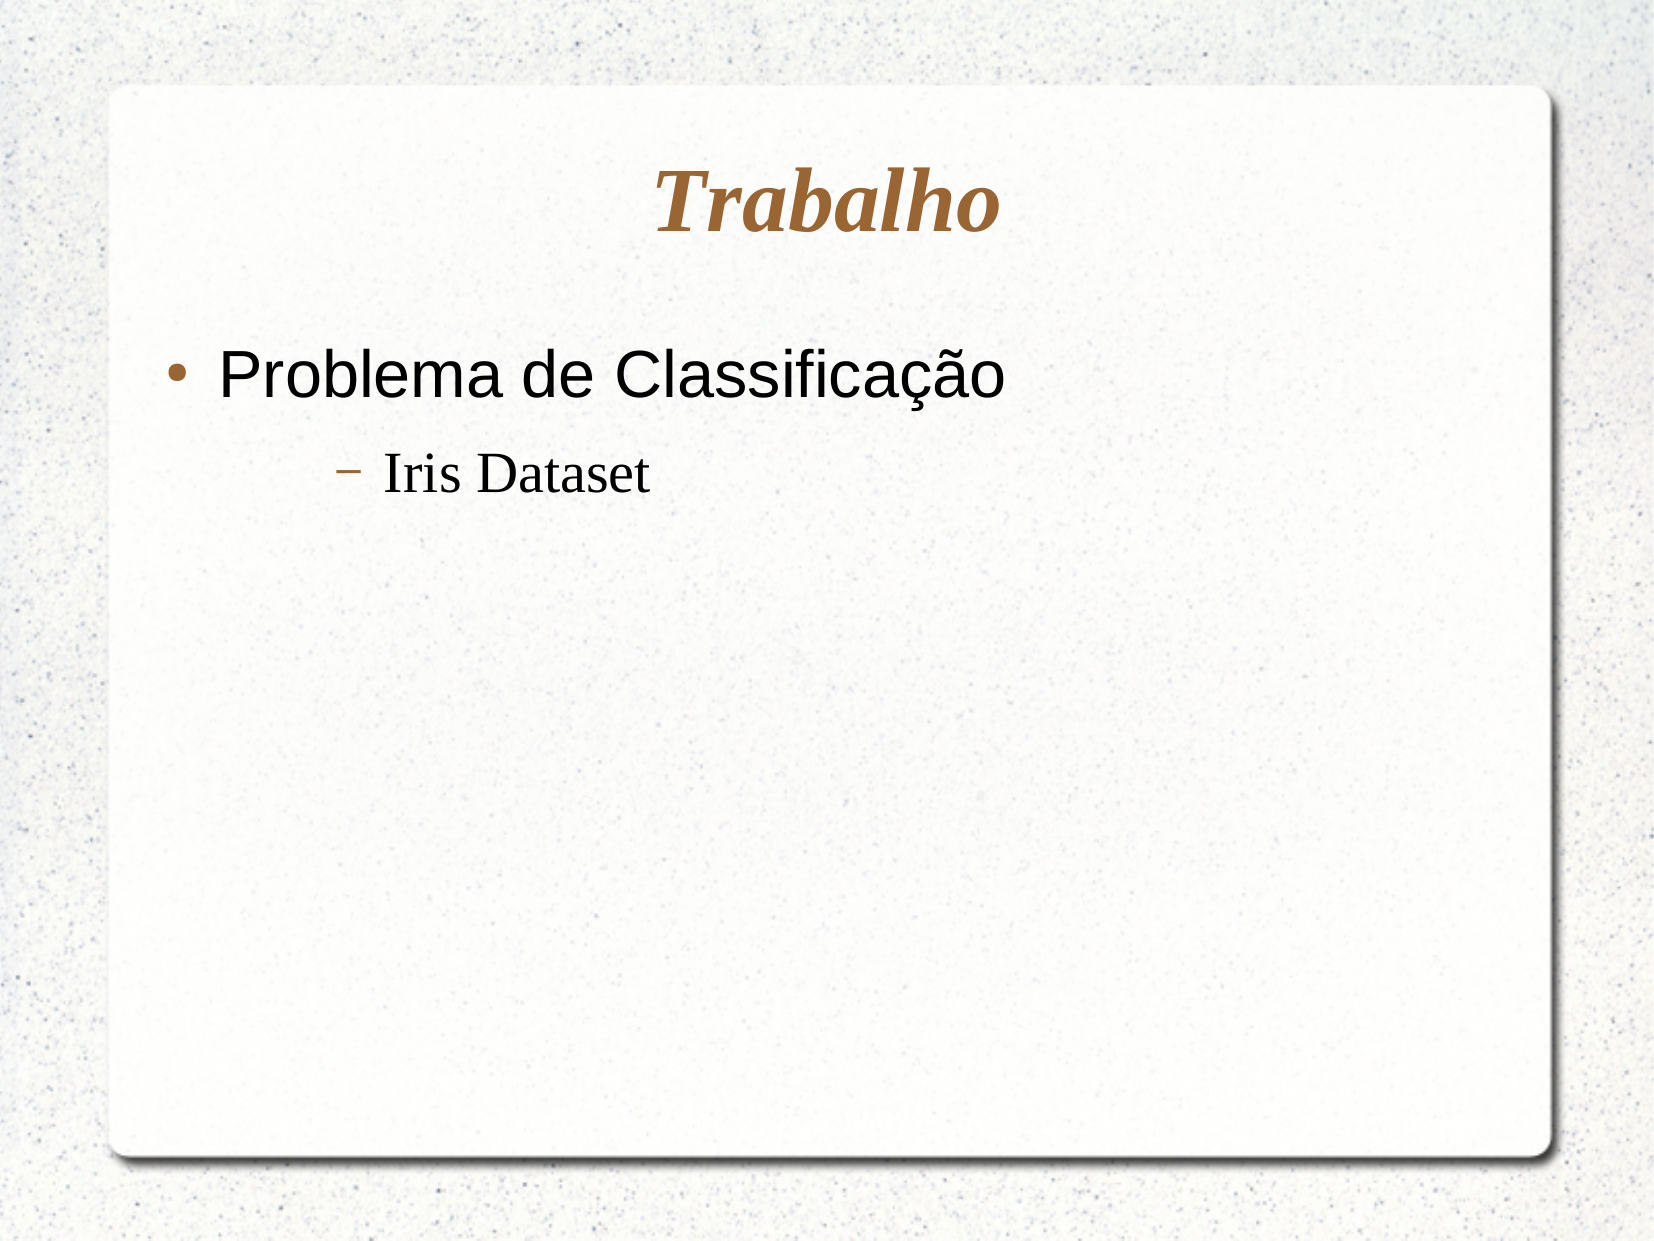

# Trabalho
Problema de Classificação
Iris Dataset